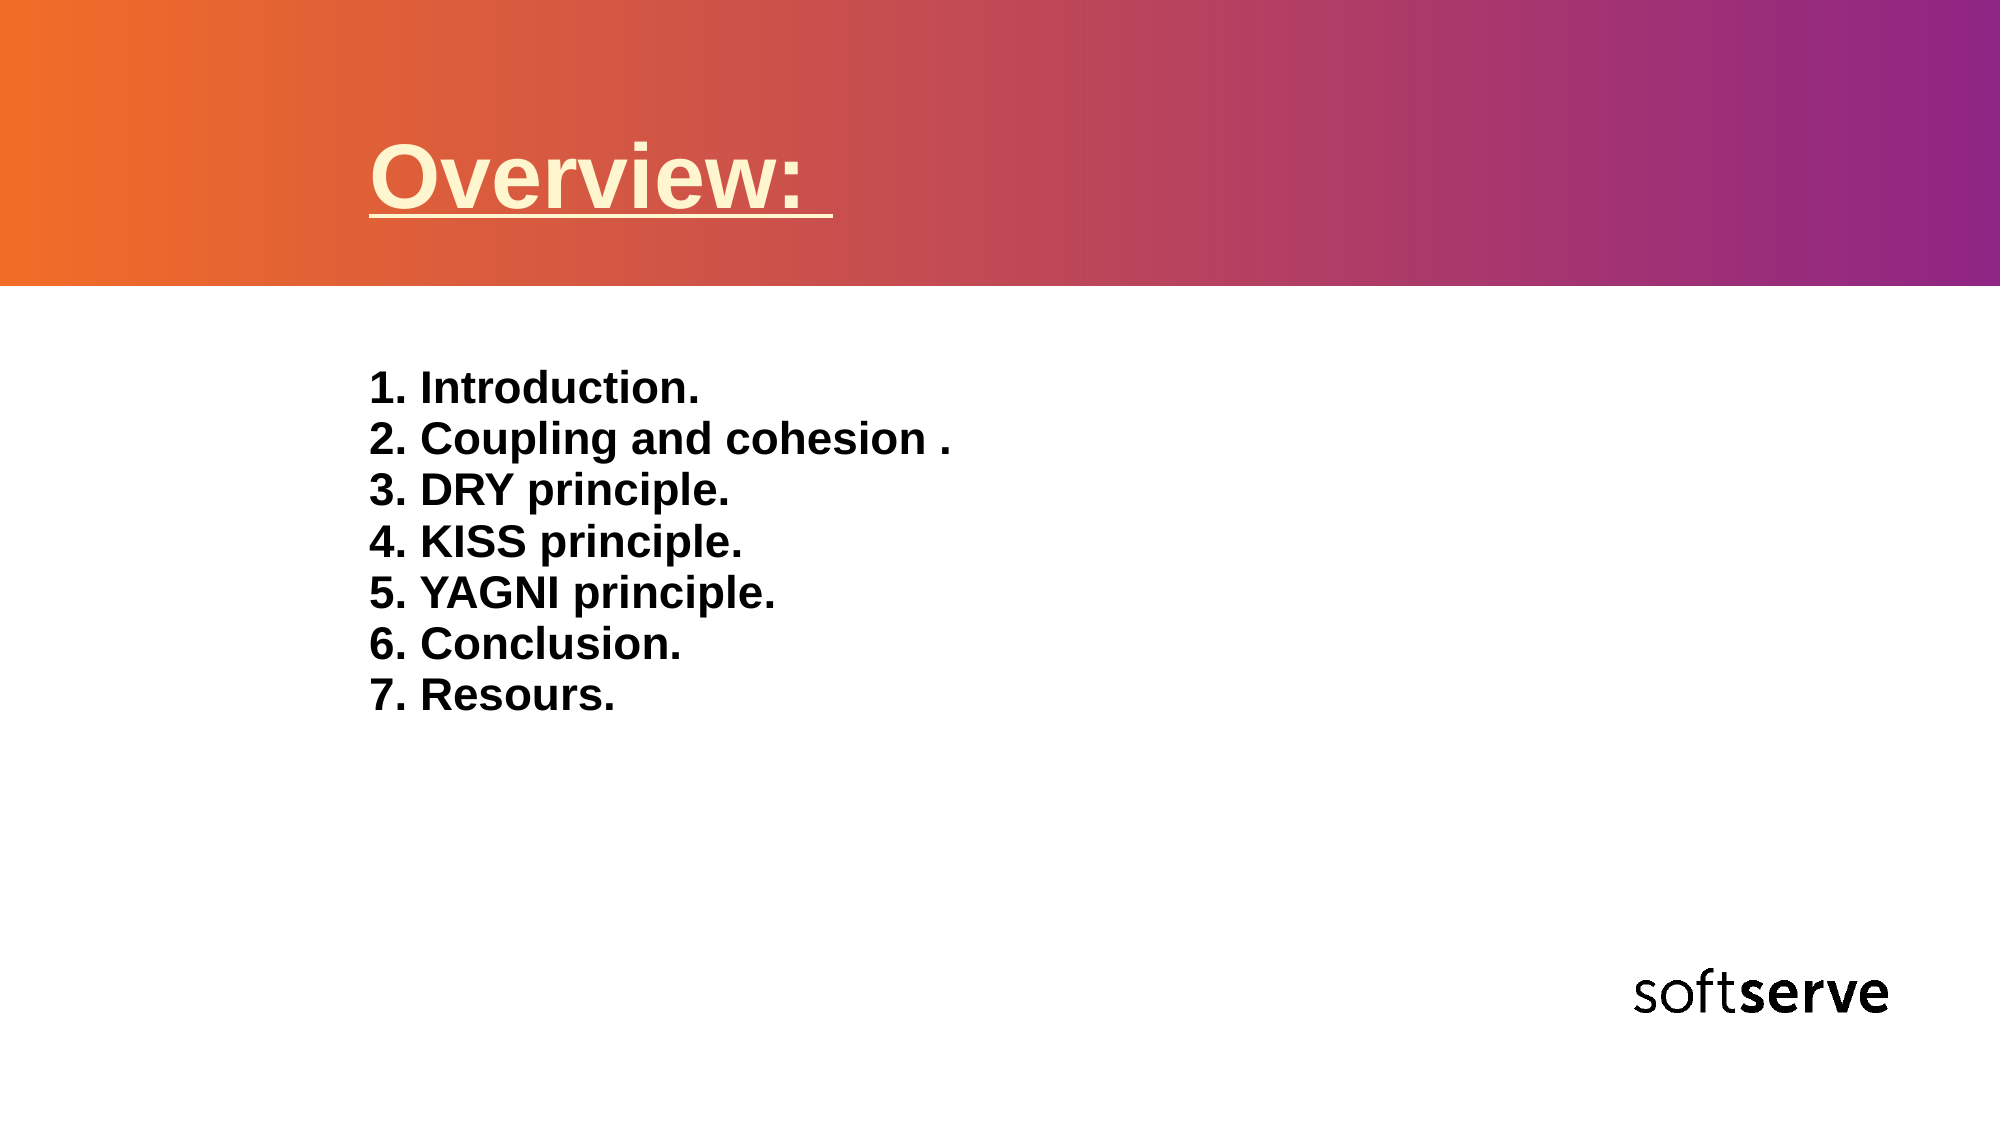

Overview:
1. Introduction.
2. Coupling and cohesion .
3. DRY principle.
4. KISS principle.
5. YAGNI principle.
6. Conclusion.
7. Resours.